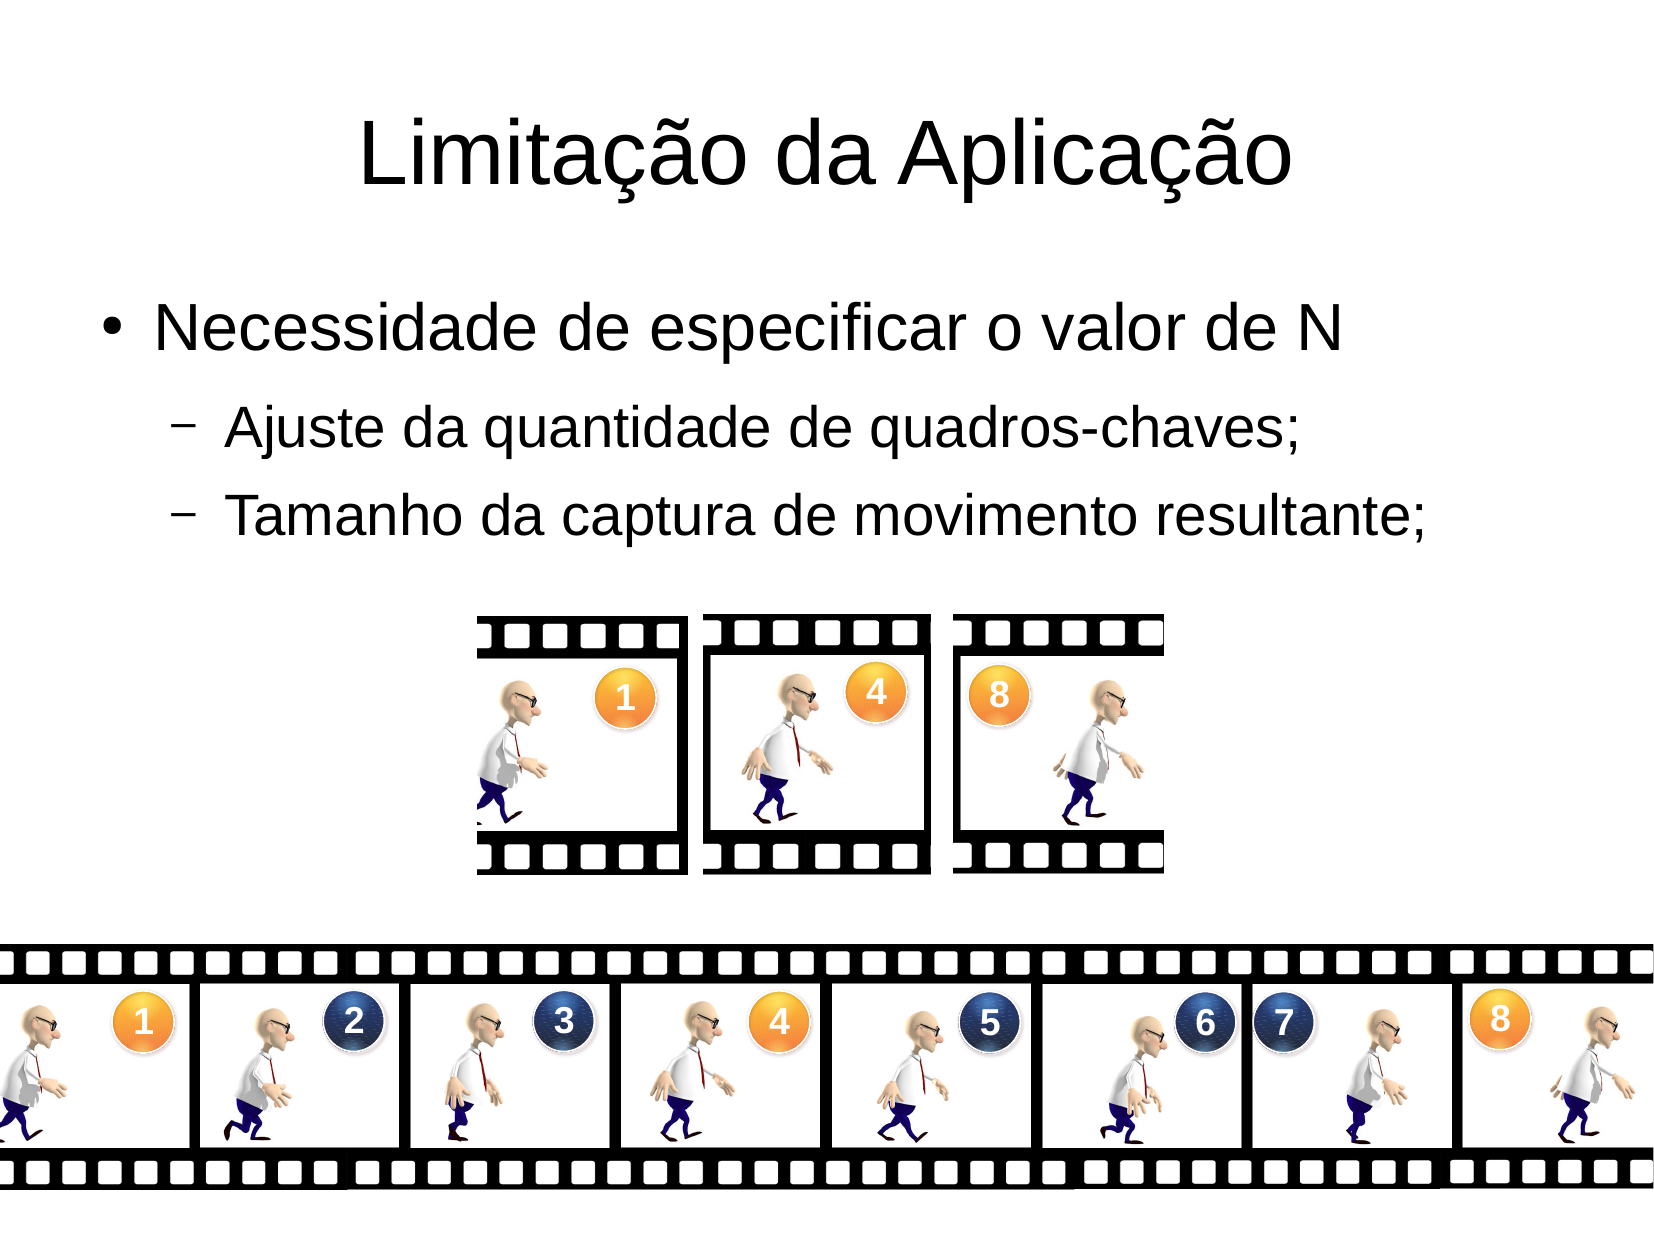

# Limitação da Aplicação
Necessidade de especificar o valor de N
Ajuste da quantidade de quadros-chaves;
Tamanho da captura de movimento resultante;
4
8
1
8
1
2
3
4
5
6
7